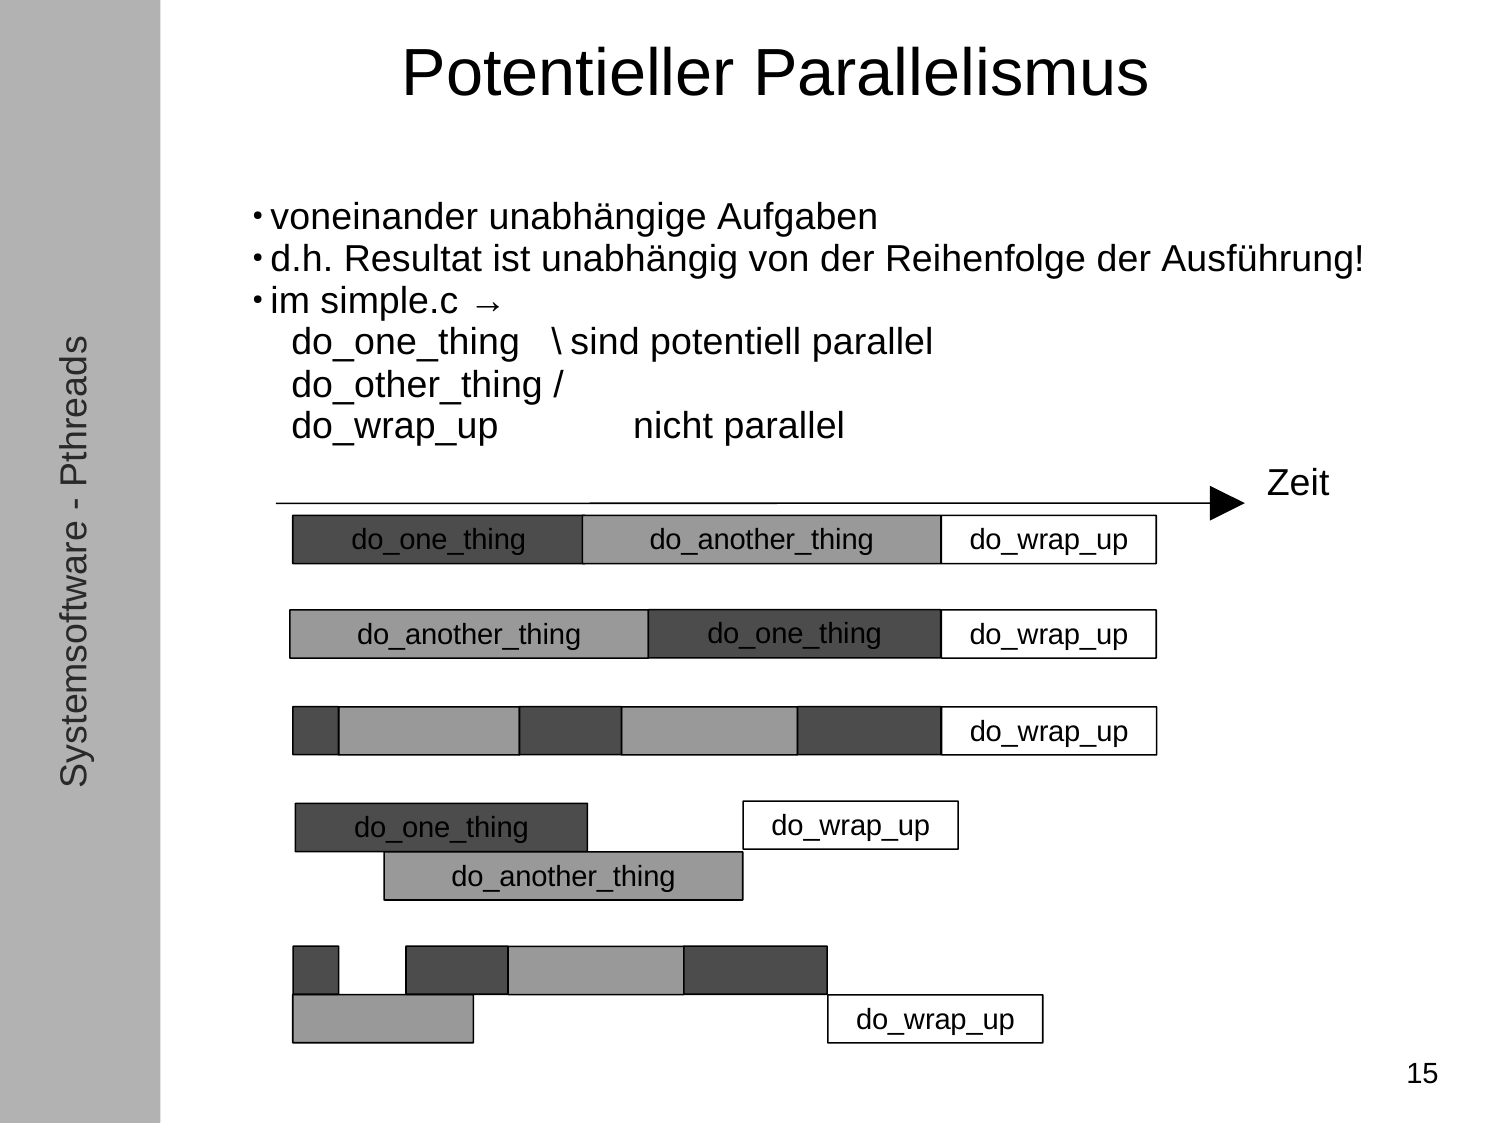

Potentieller Parallelismus
voneinander unabhängige Aufgaben
d.h. Resultat ist unabhängig von der Reihenfolge der Ausführung!
im simple.c →
 do_one_thing \	sind potentiell parallel
 do_other_thing /
 do_wrap_up	 nicht parallel
Zeit
do_one_thing
do_another_thing
do_wrap_up
Systemsoftware - Pthreads
do_one_thing
do_another_thing
do_wrap_up
do_wrap_up
do_wrap_up
do_one_thing
do_another_thing
do_wrap_up